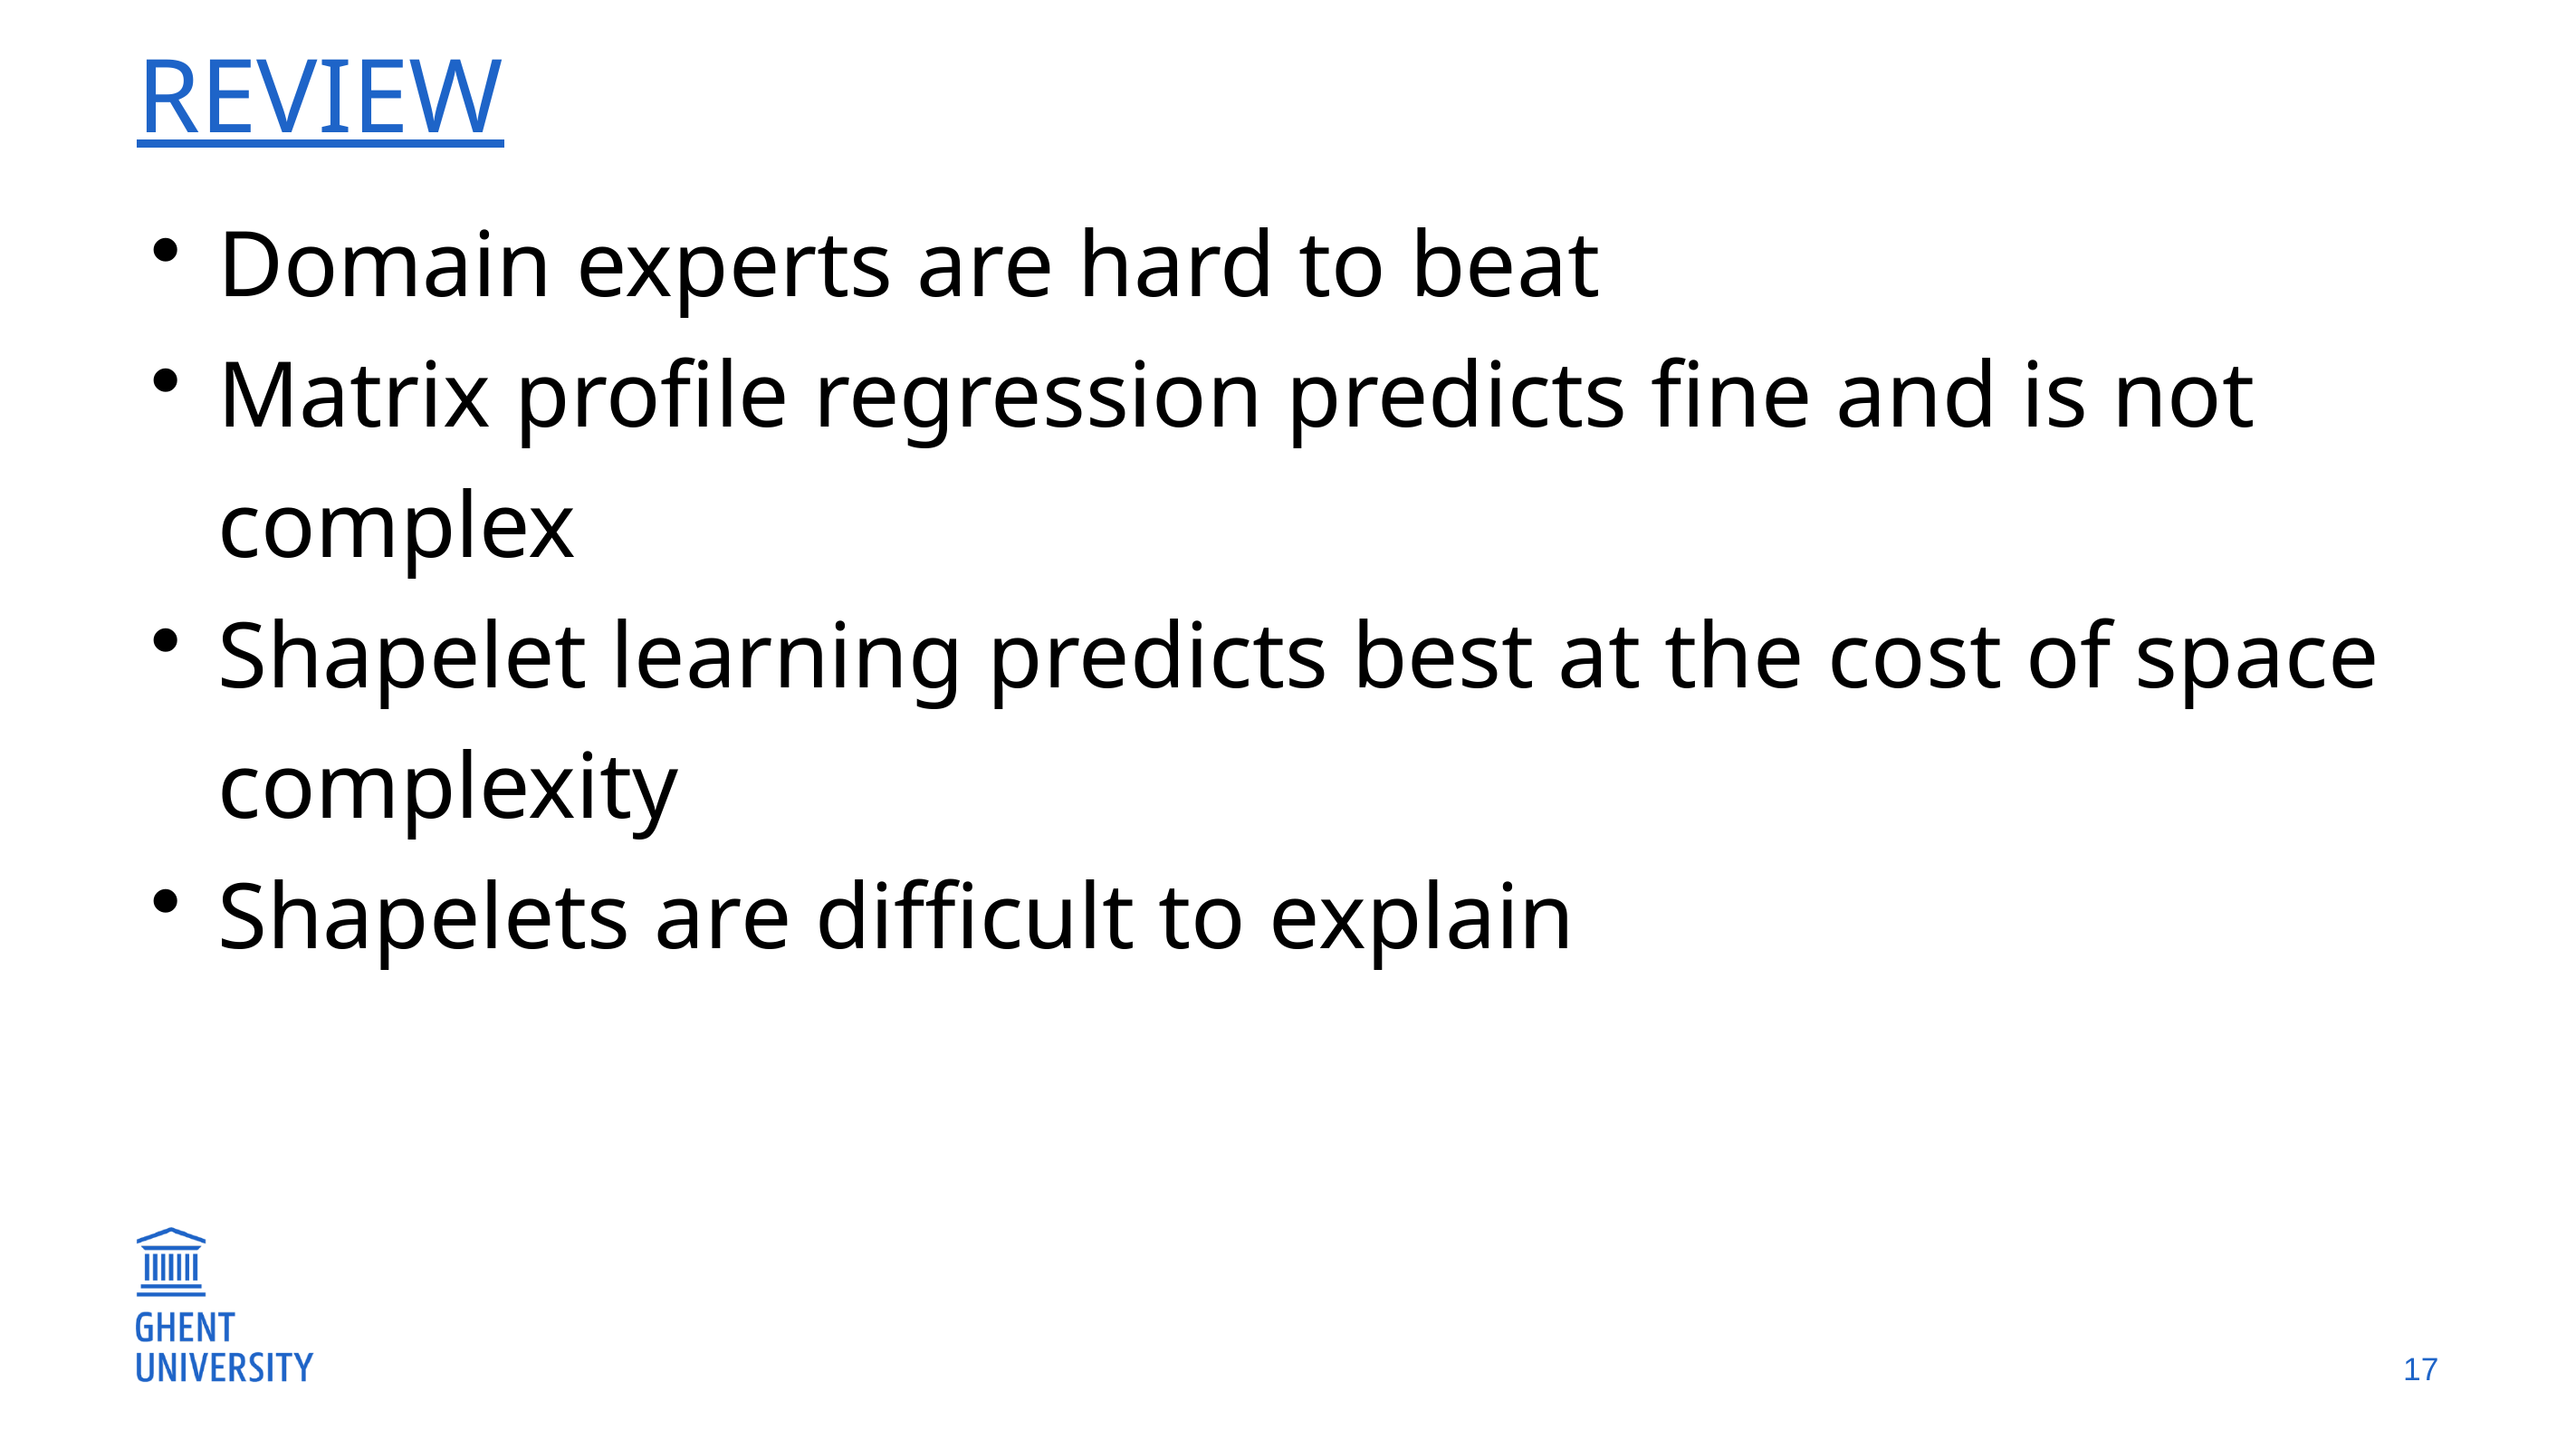

# Review
Domain experts are hard to beat
Matrix profile regression predicts fine and is not complex
Shapelet learning predicts best at the cost of space complexity
Shapelets are difficult to explain
17